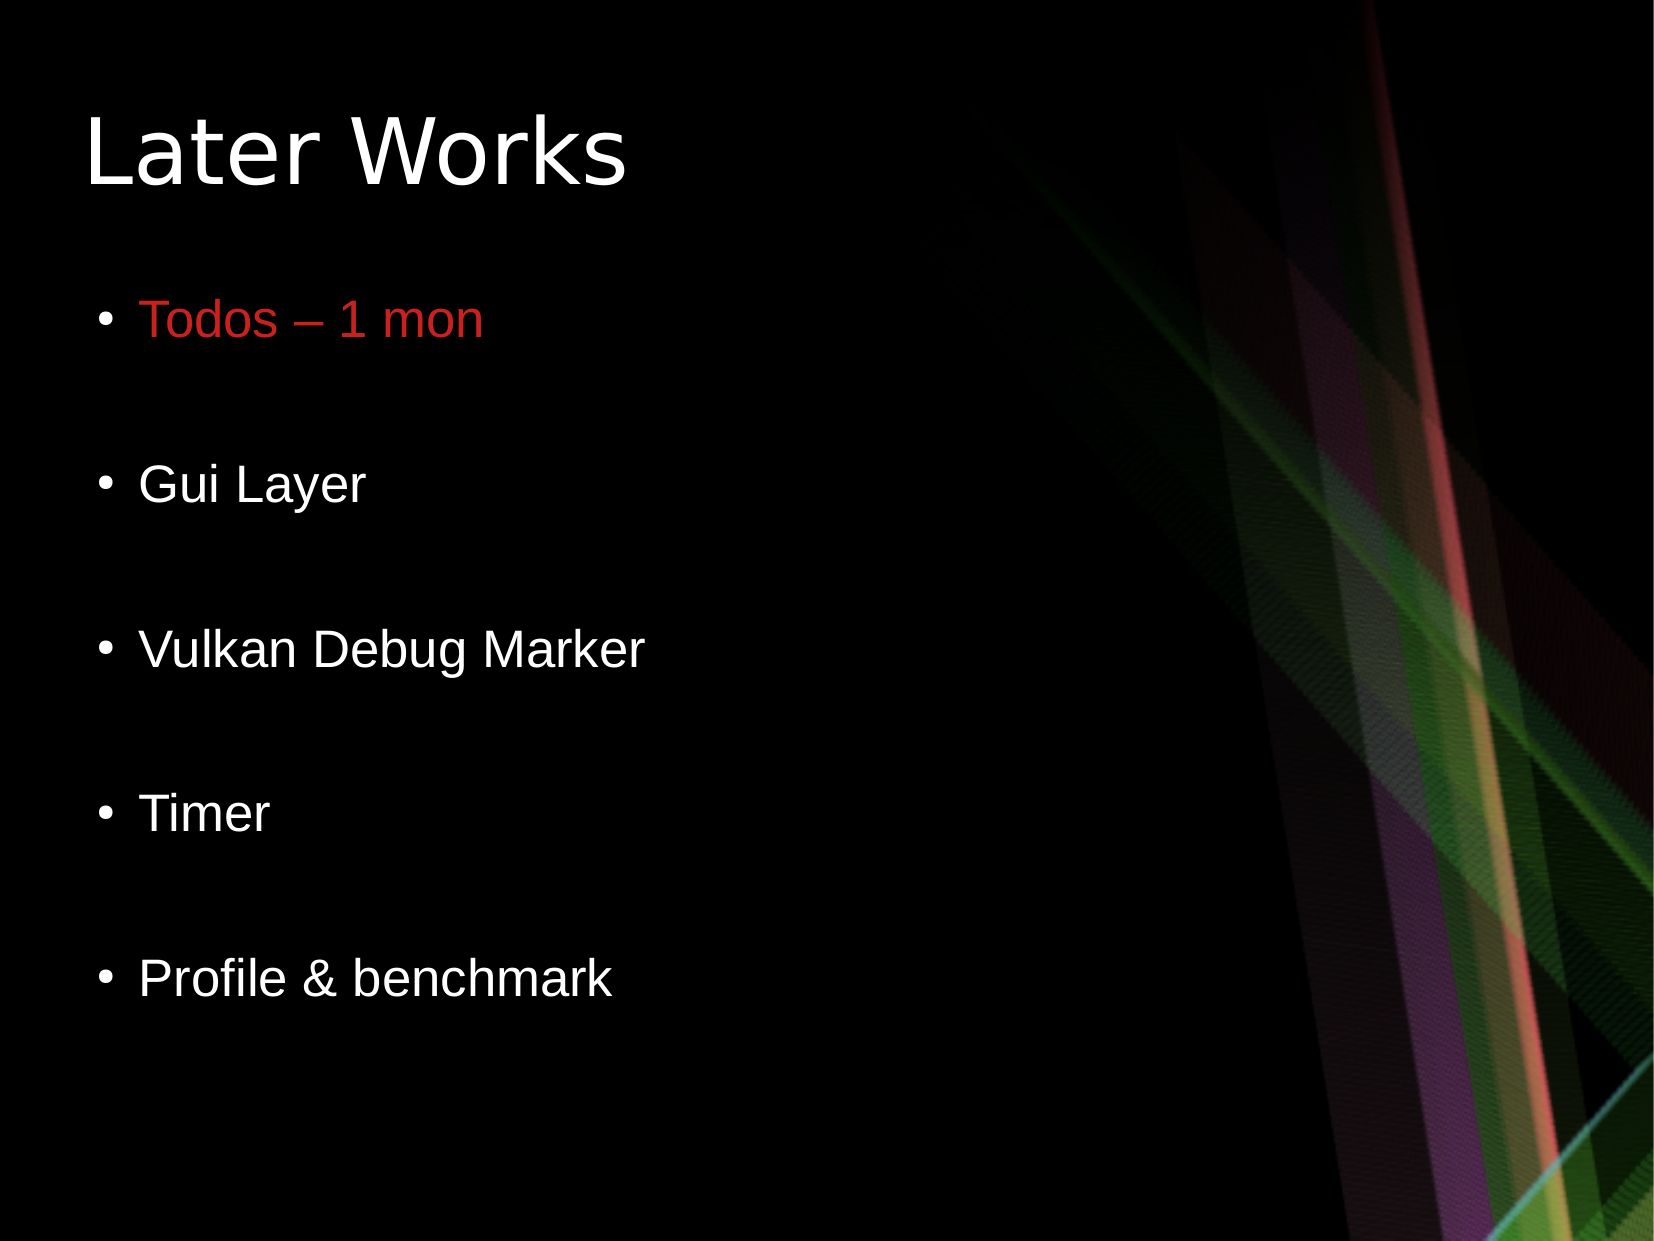

# Later Works
Todos – 1 mon
Gui Layer
Vulkan Debug Marker
Timer
Profile & benchmark